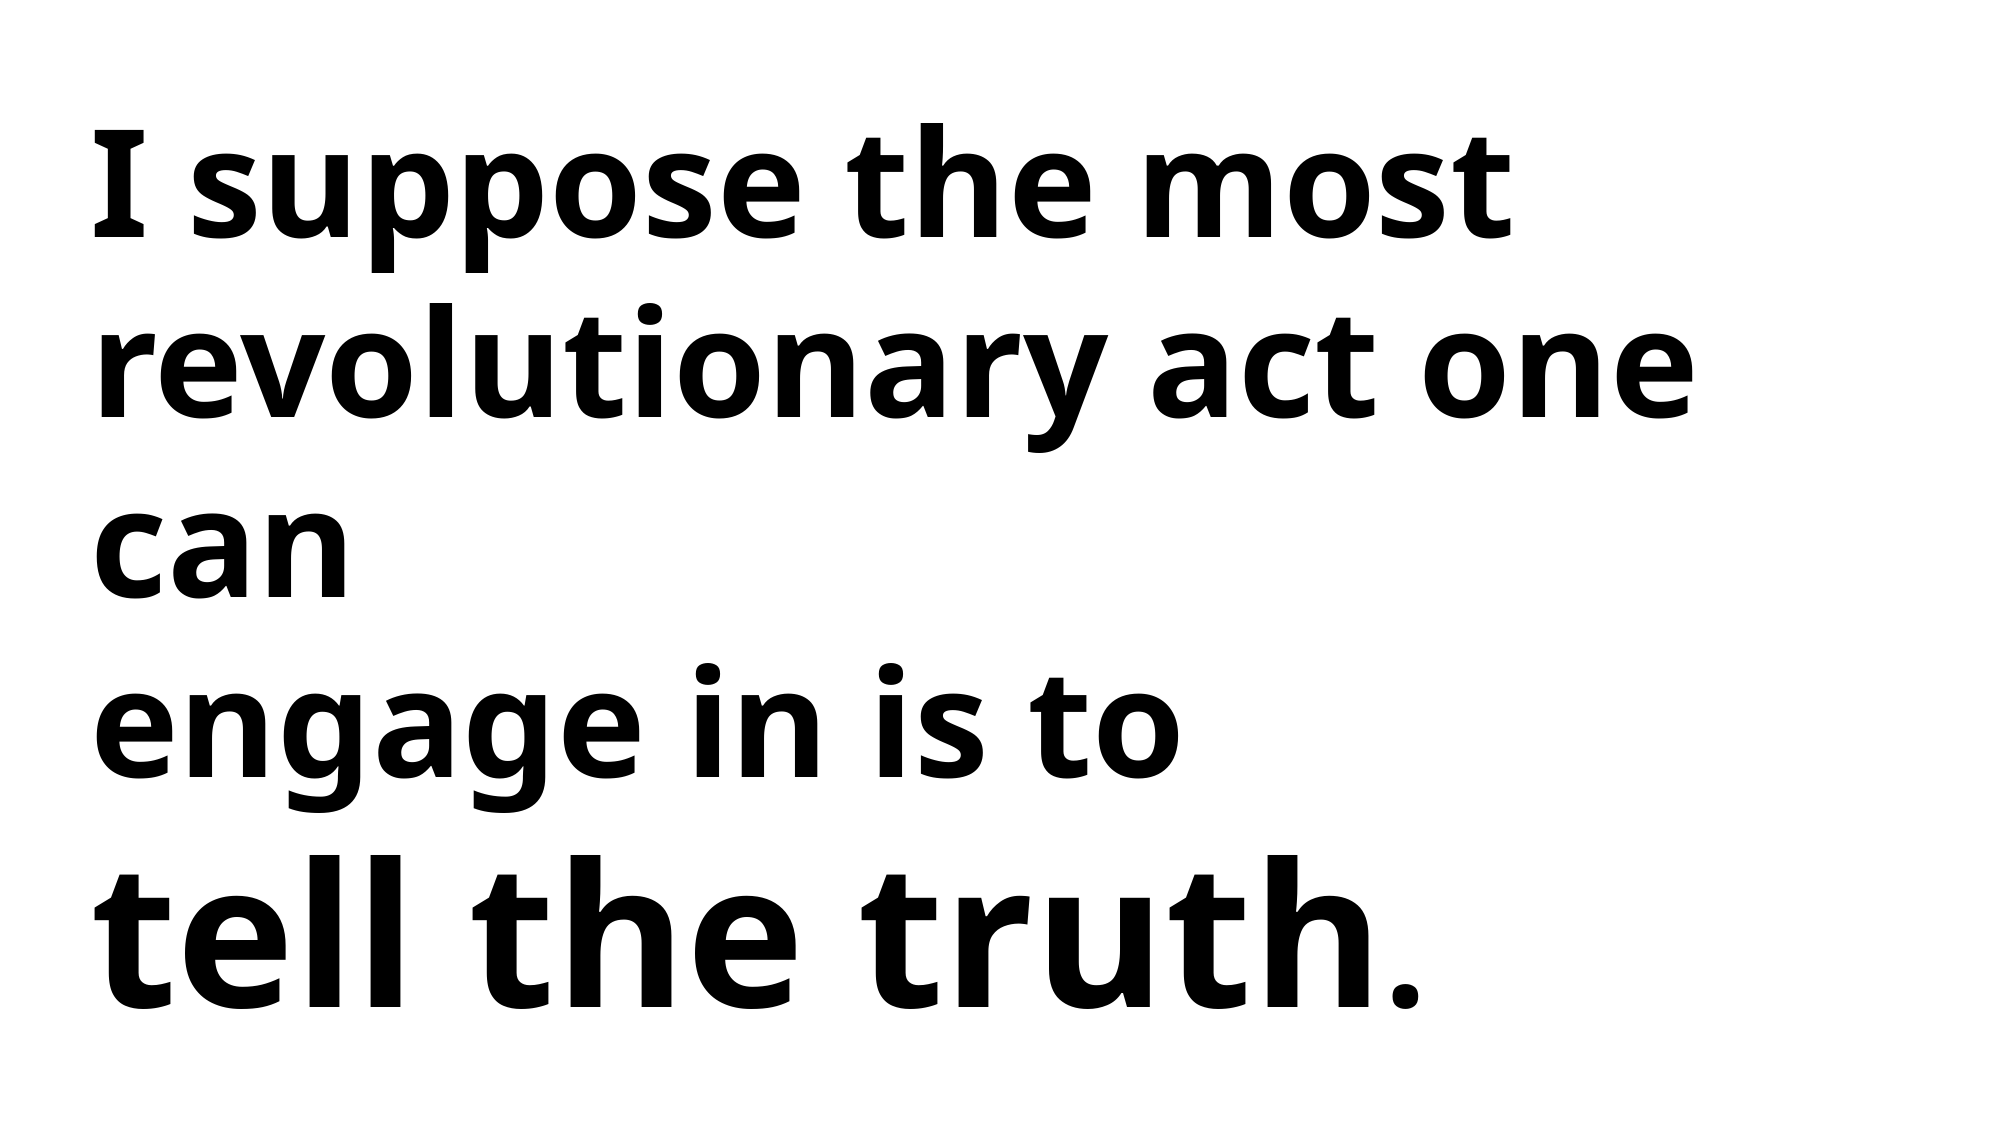

I suppose the most
revolutionary act one can
engage in is to
tell the truth.
American historian Howard Zinn, Marx in Soho, 1999
Wikipedia: Past
present and future
Sue Gardner,
Wikimedia Foundation